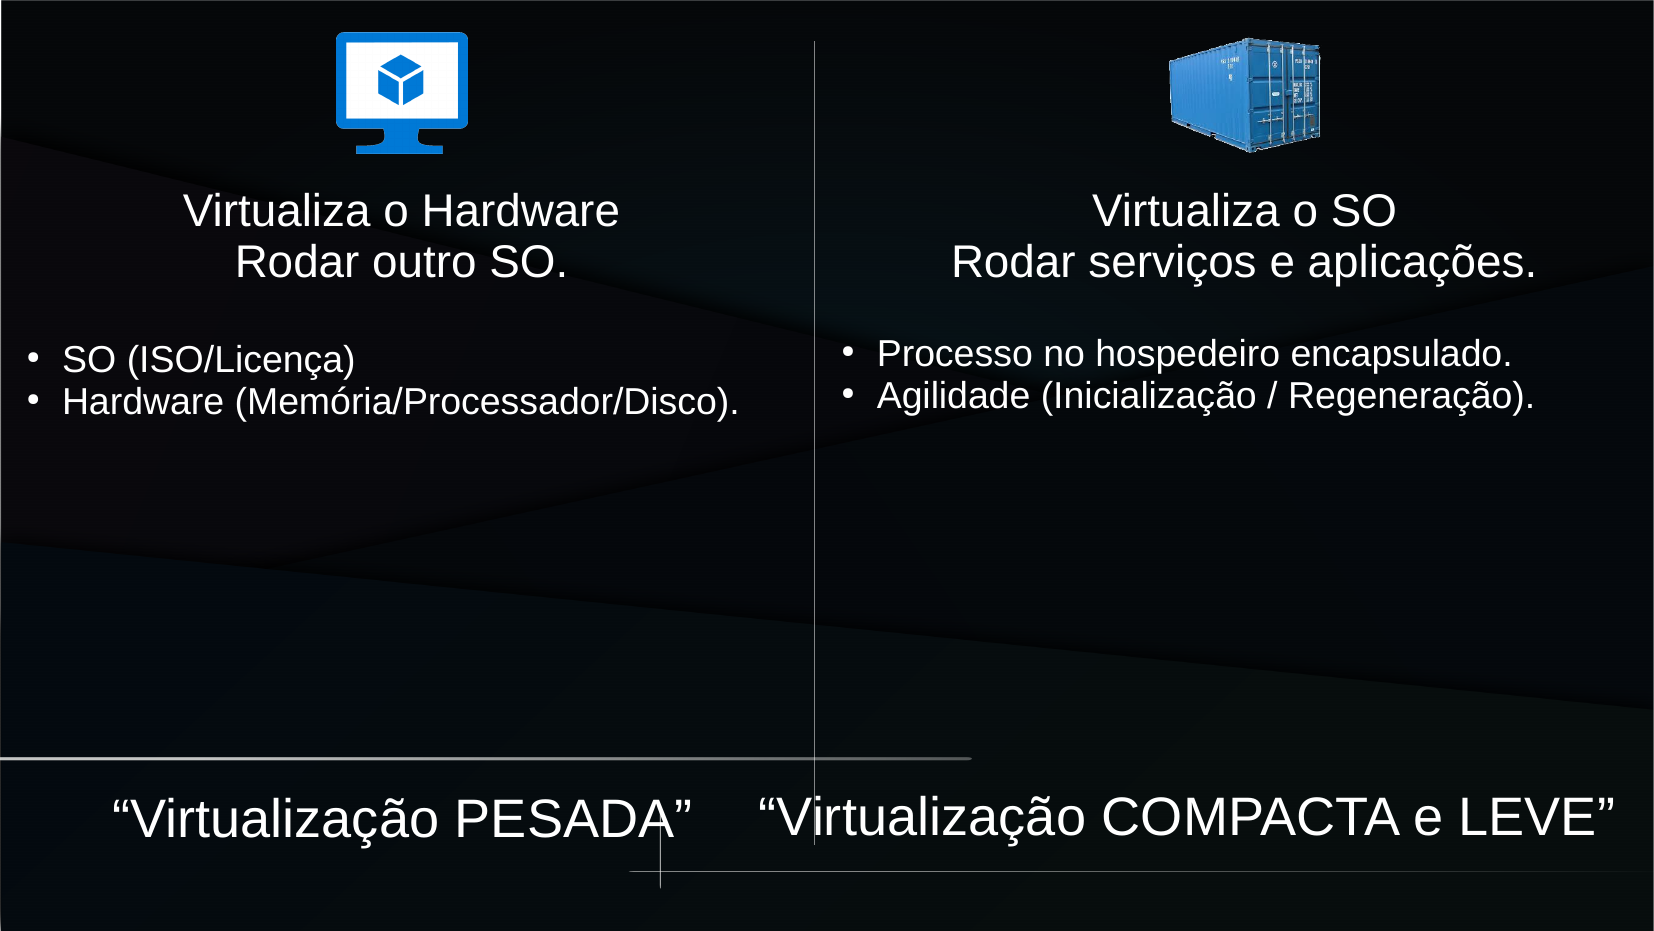

Virtualiza o Hardware
Rodar outro SO.
Virtualiza o SO
Rodar serviços e aplicações.
Processo no hospedeiro encapsulado.
Agilidade (Inicialização / Regeneração).
SO (ISO/Licença)
Hardware (Memória/Processador/Disco).
“Virtualização COMPACTA e LEVE”
“Virtualização PESADA”